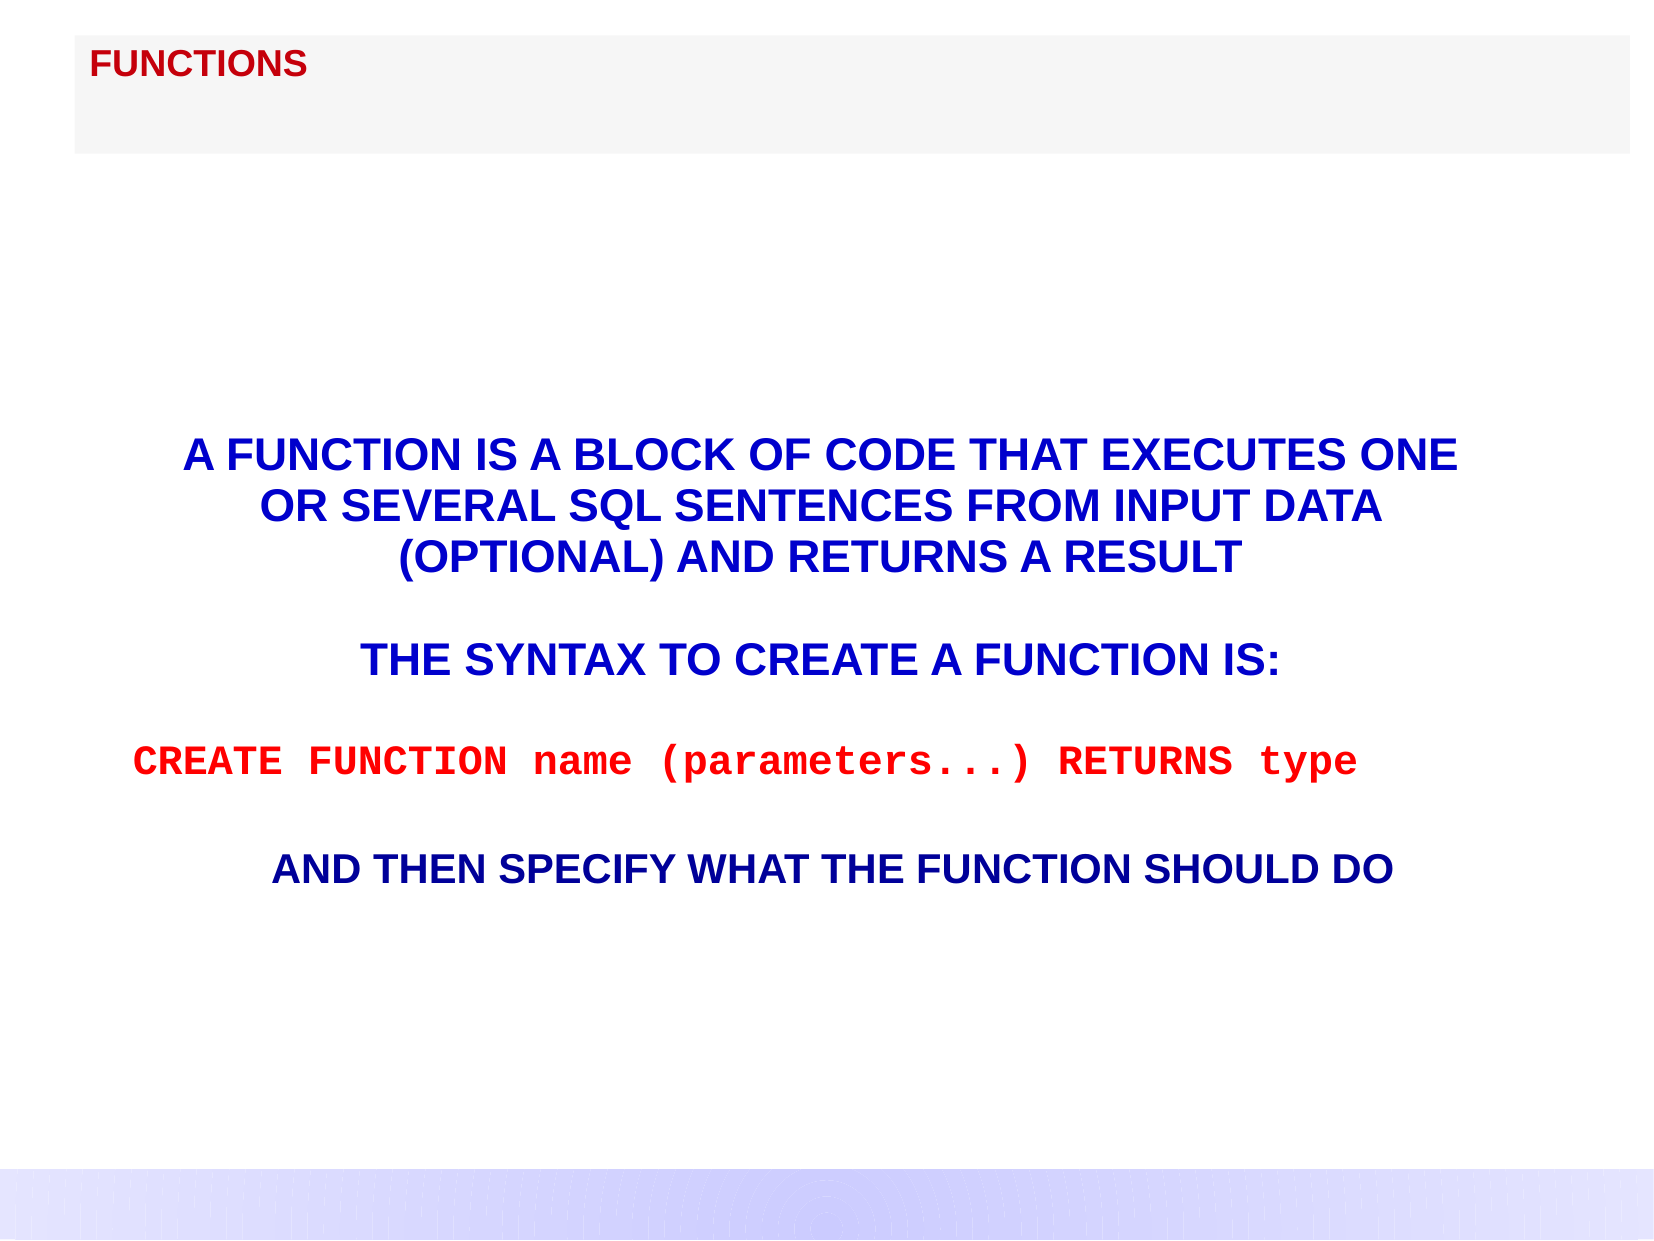

FUNCTIONS
A FUNCTION IS A BLOCK OF CODE THAT EXECUTES ONE OR SEVERAL SQL SENTENCES FROM INPUT DATA (OPTIONAL) AND RETURNS A RESULT
THE SYNTAX TO CREATE A FUNCTION IS:
CREATE FUNCTION name (parameters...) RETURNS type
AND THEN SPECIFY WHAT THE FUNCTION SHOULD DO